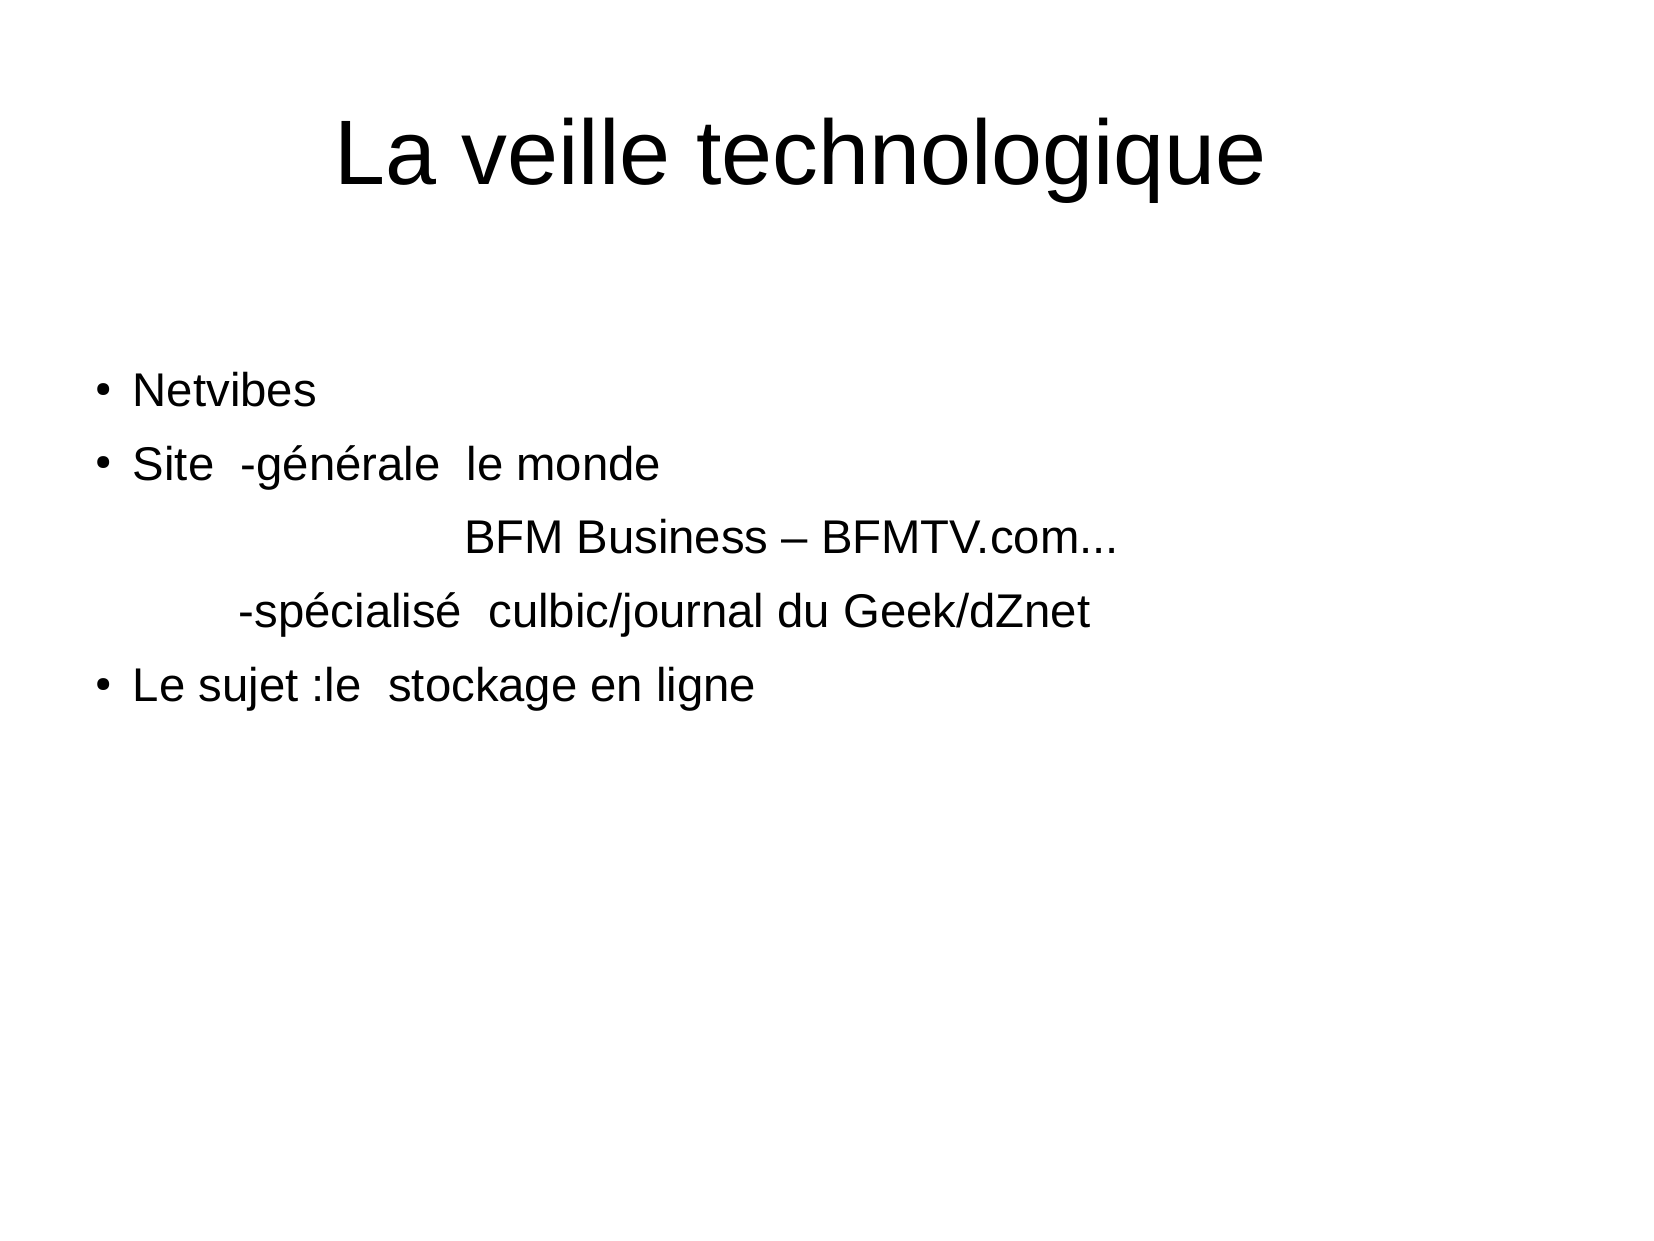

# La veille technologique
Netvibes
Site -générale le monde
 BFM Business – BFMTV.com...
 -spécialisé culbic/journal du Geek/dZnet
Le sujet :le stockage en ligne